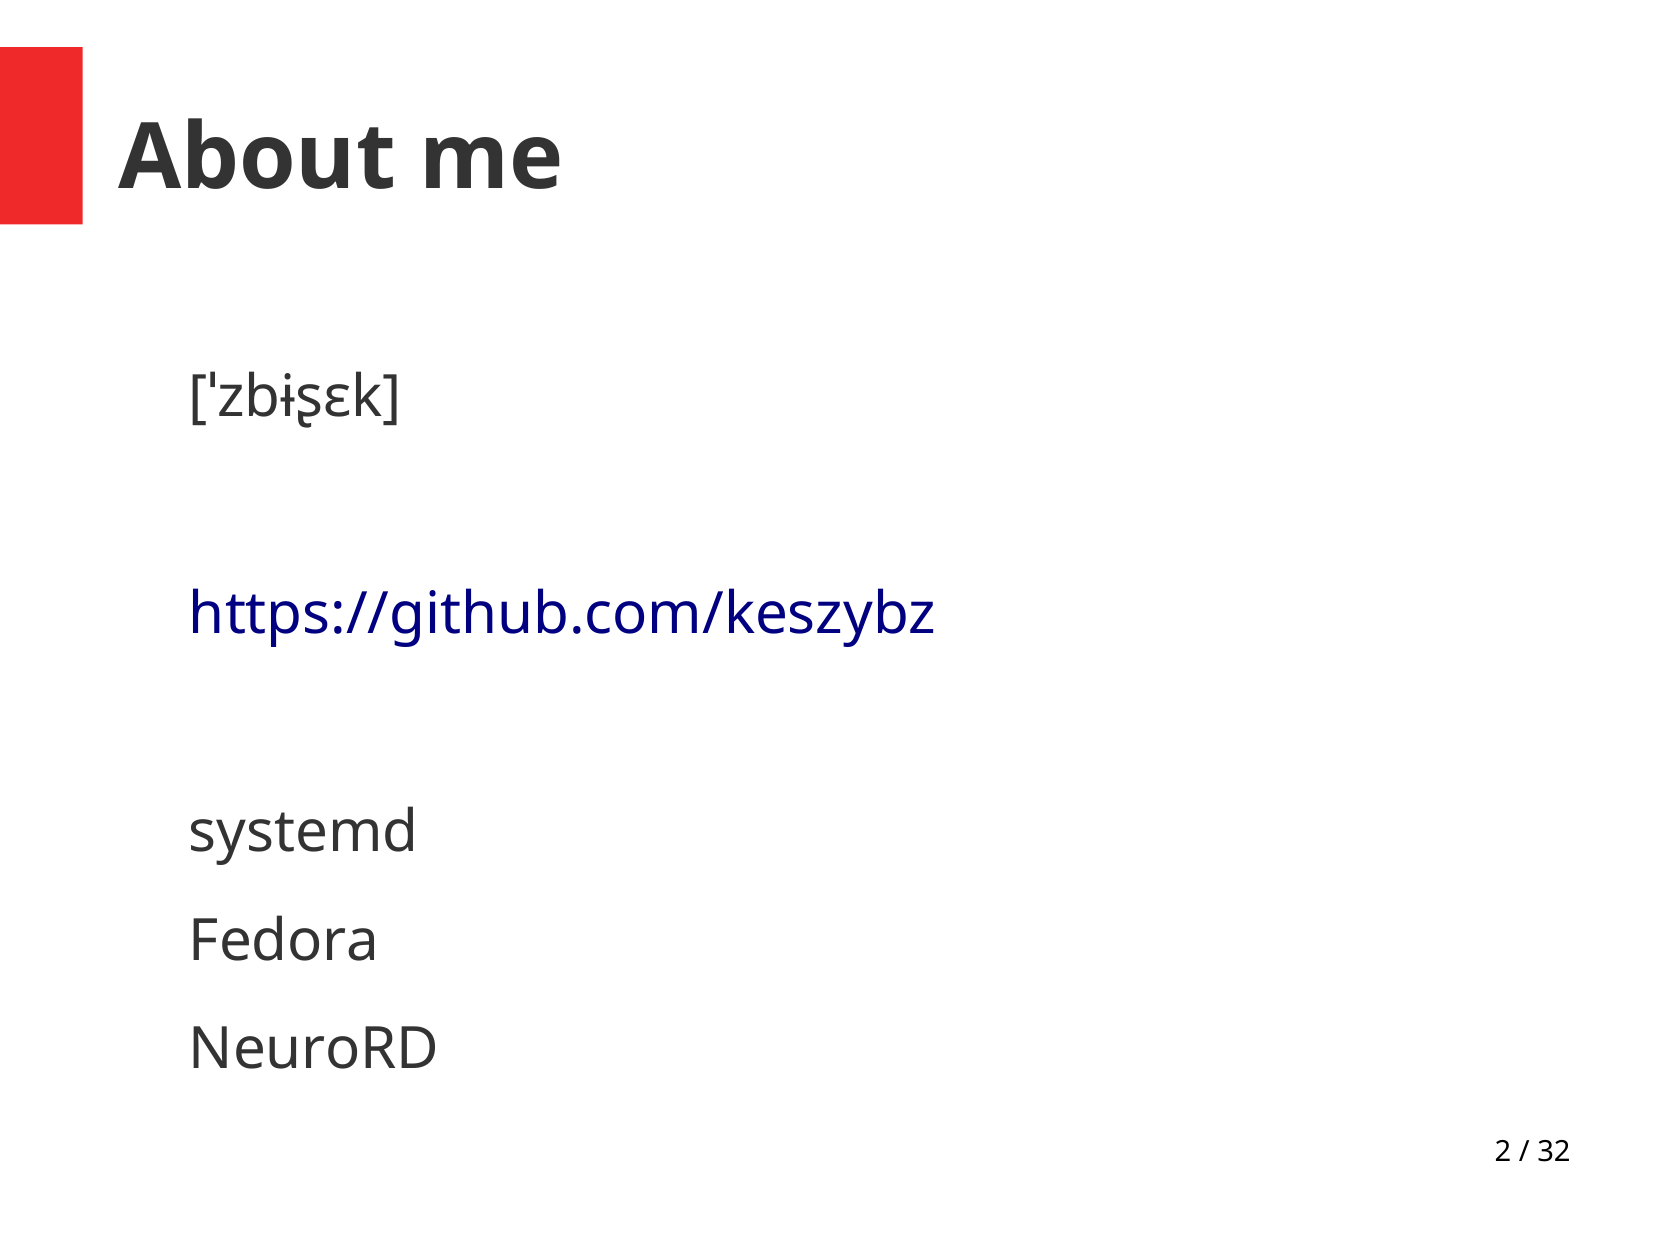

# About me
[ˈzbɨʂɛk]
https://github.com/keszybz
systemd
Fedora
NeuroRD
2